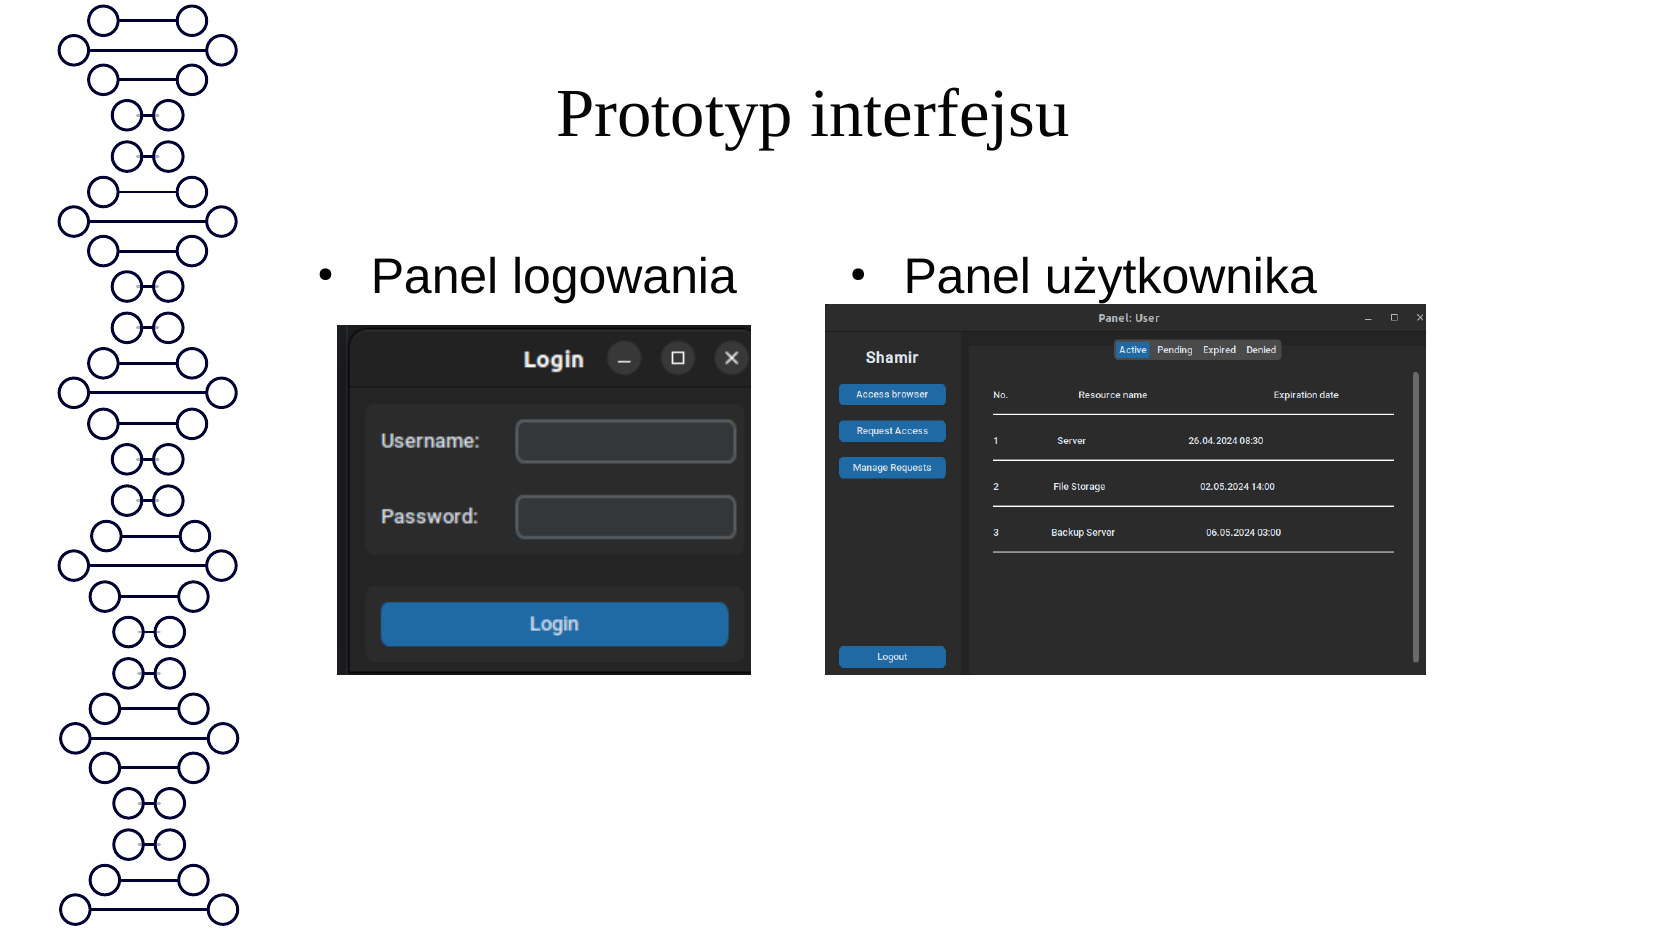

# Prototyp interfejsu
Panel logowania
Panel użytkownika